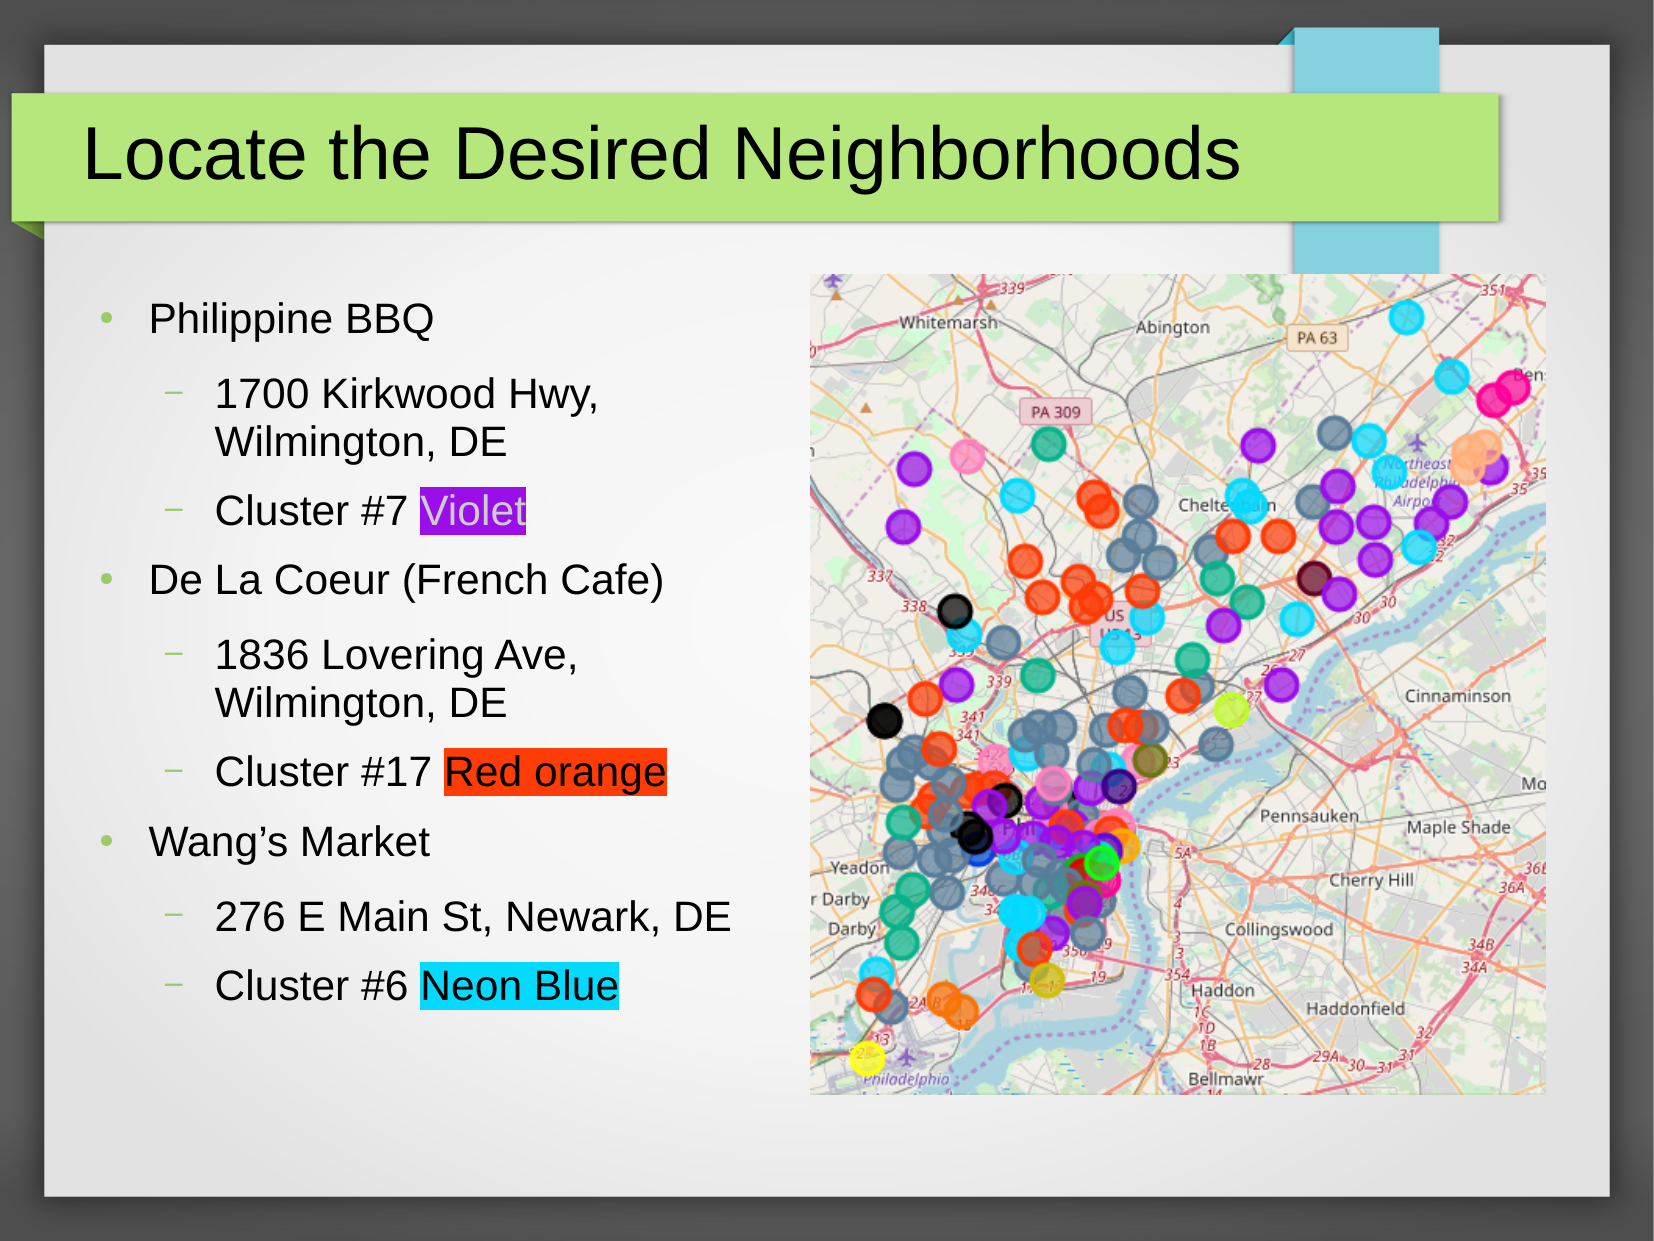

# Locate the Desired Neighborhoods
Philippine BBQ
1700 Kirkwood Hwy, Wilmington, DE
Cluster #7 Violet
De La Coeur (French Cafe)
1836 Lovering Ave, Wilmington, DE
Cluster #17 Red orange
Wang’s Market
276 E Main St, Newark, DE
Cluster #6 Neon Blue